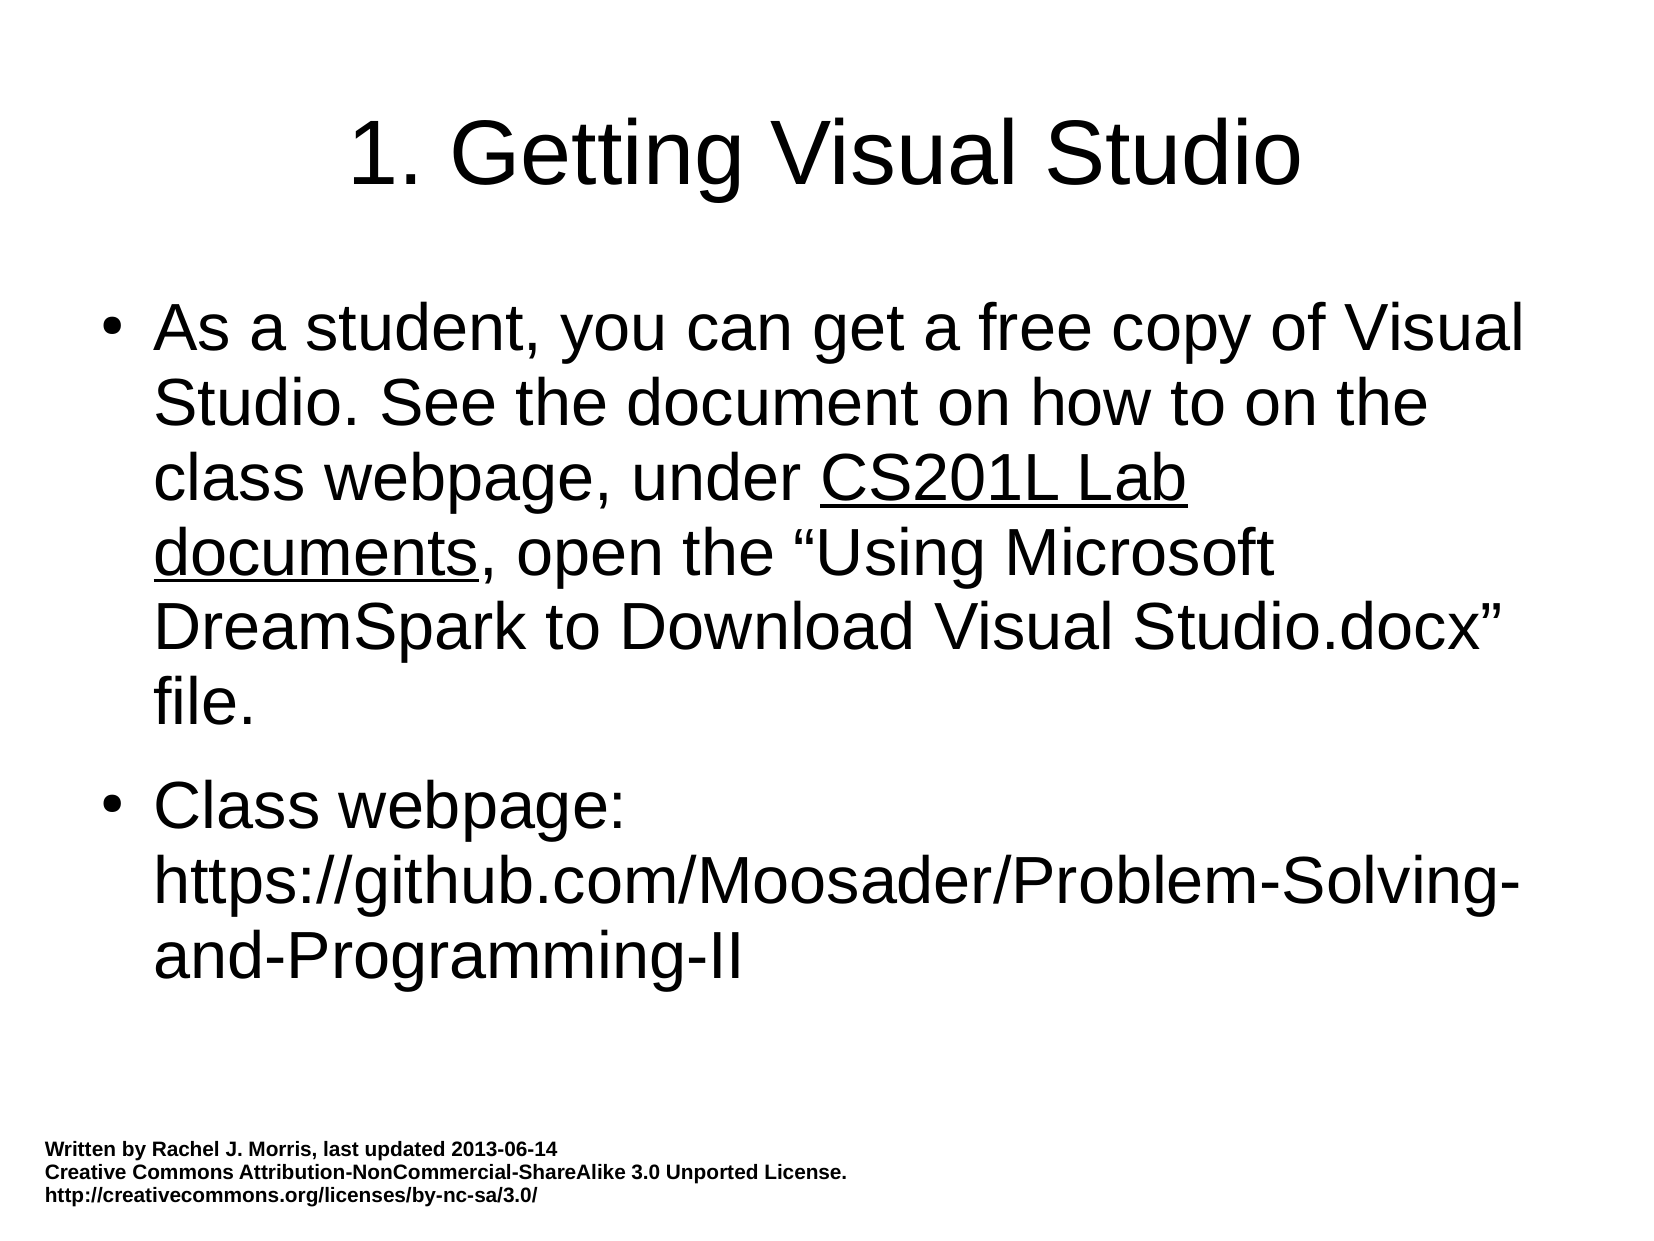

# 1. Getting Visual Studio
As a student, you can get a free copy of Visual Studio. See the document on how to on the class webpage, under CS201L Lab documents, open the “Using Microsoft DreamSpark to Download Visual Studio.docx” file.
Class webpage:
https://github.com/Moosader/Problem-Solving-and-Programming-II